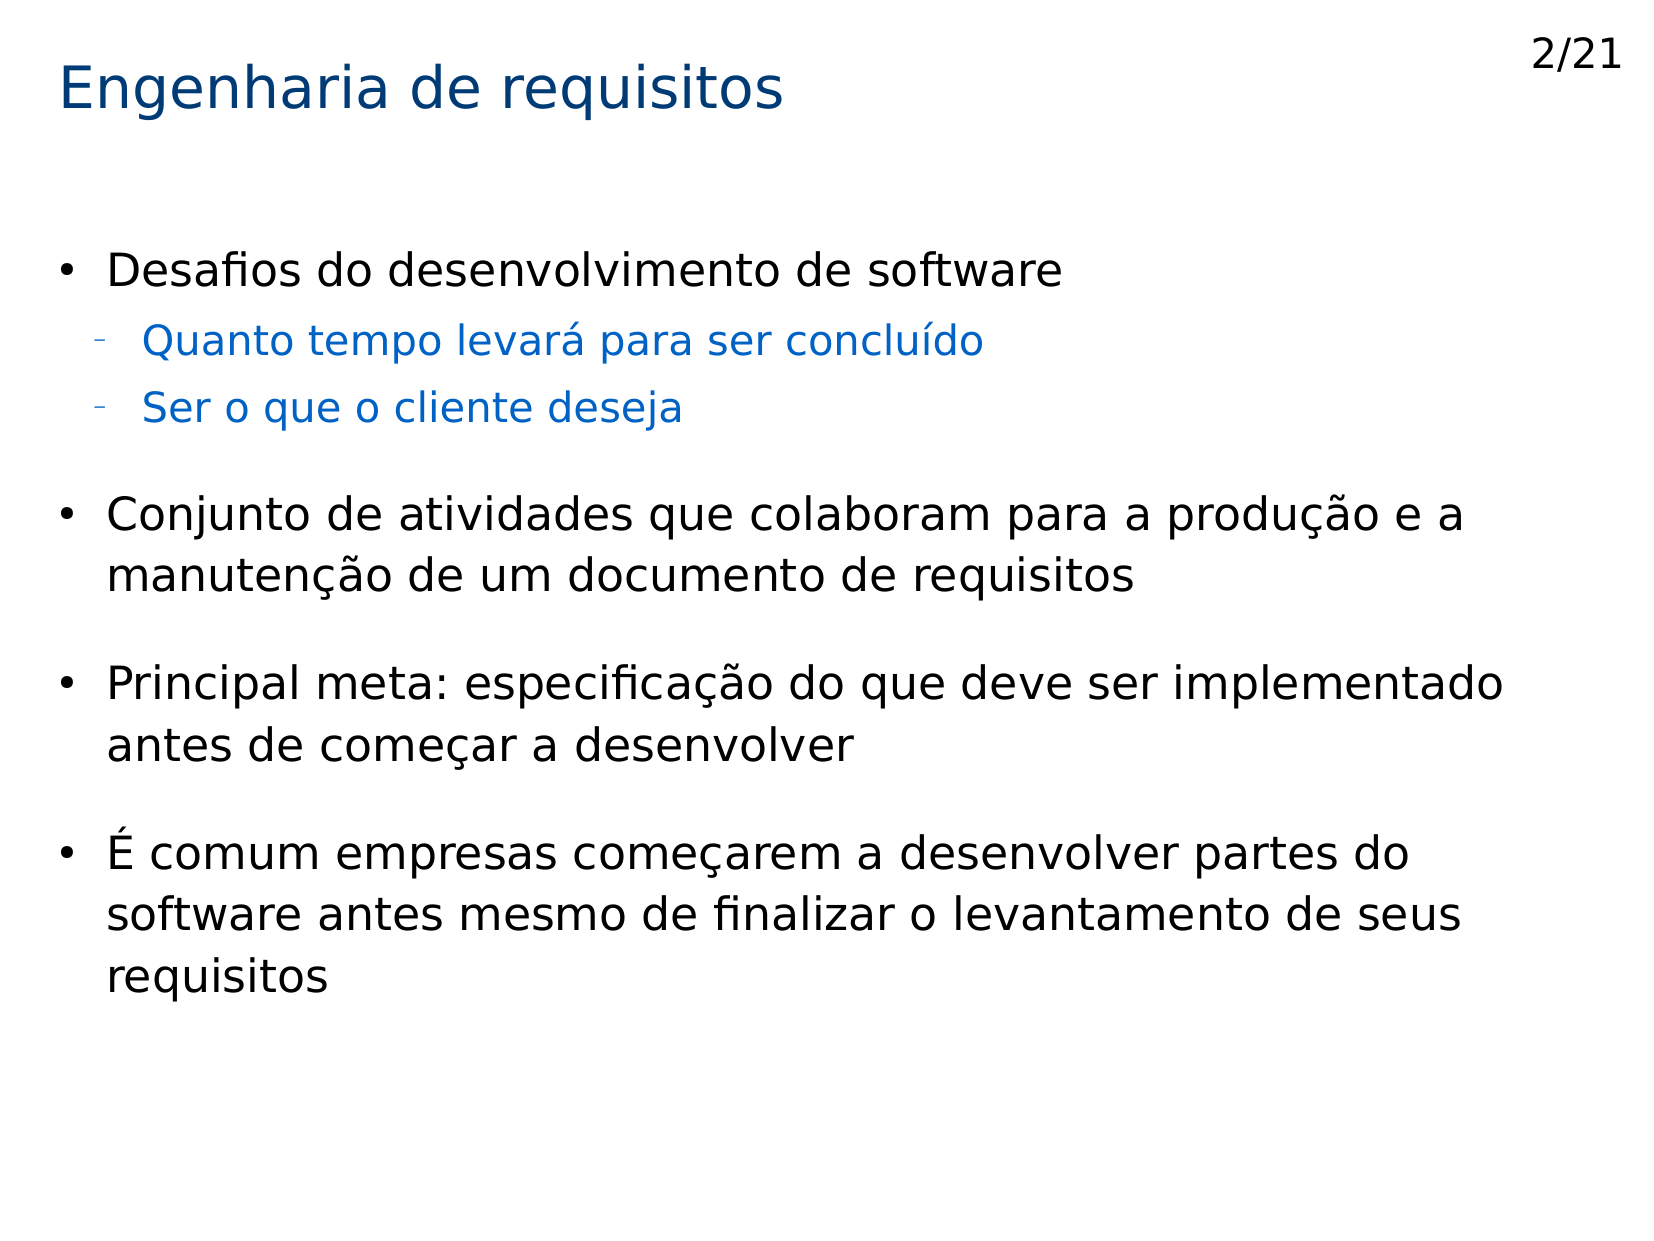

# Engenharia de requisitos
2
Desafios do desenvolvimento de software
Quanto tempo levará para ser concluído
Ser o que o cliente deseja
Conjunto de atividades que colaboram para a produção e a manutenção de um documento de requisitos
Principal meta: especificação do que deve ser implementado antes de começar a desenvolver
É comum empresas começarem a desenvolver partes do software antes mesmo de finalizar o levantamento de seus requisitos